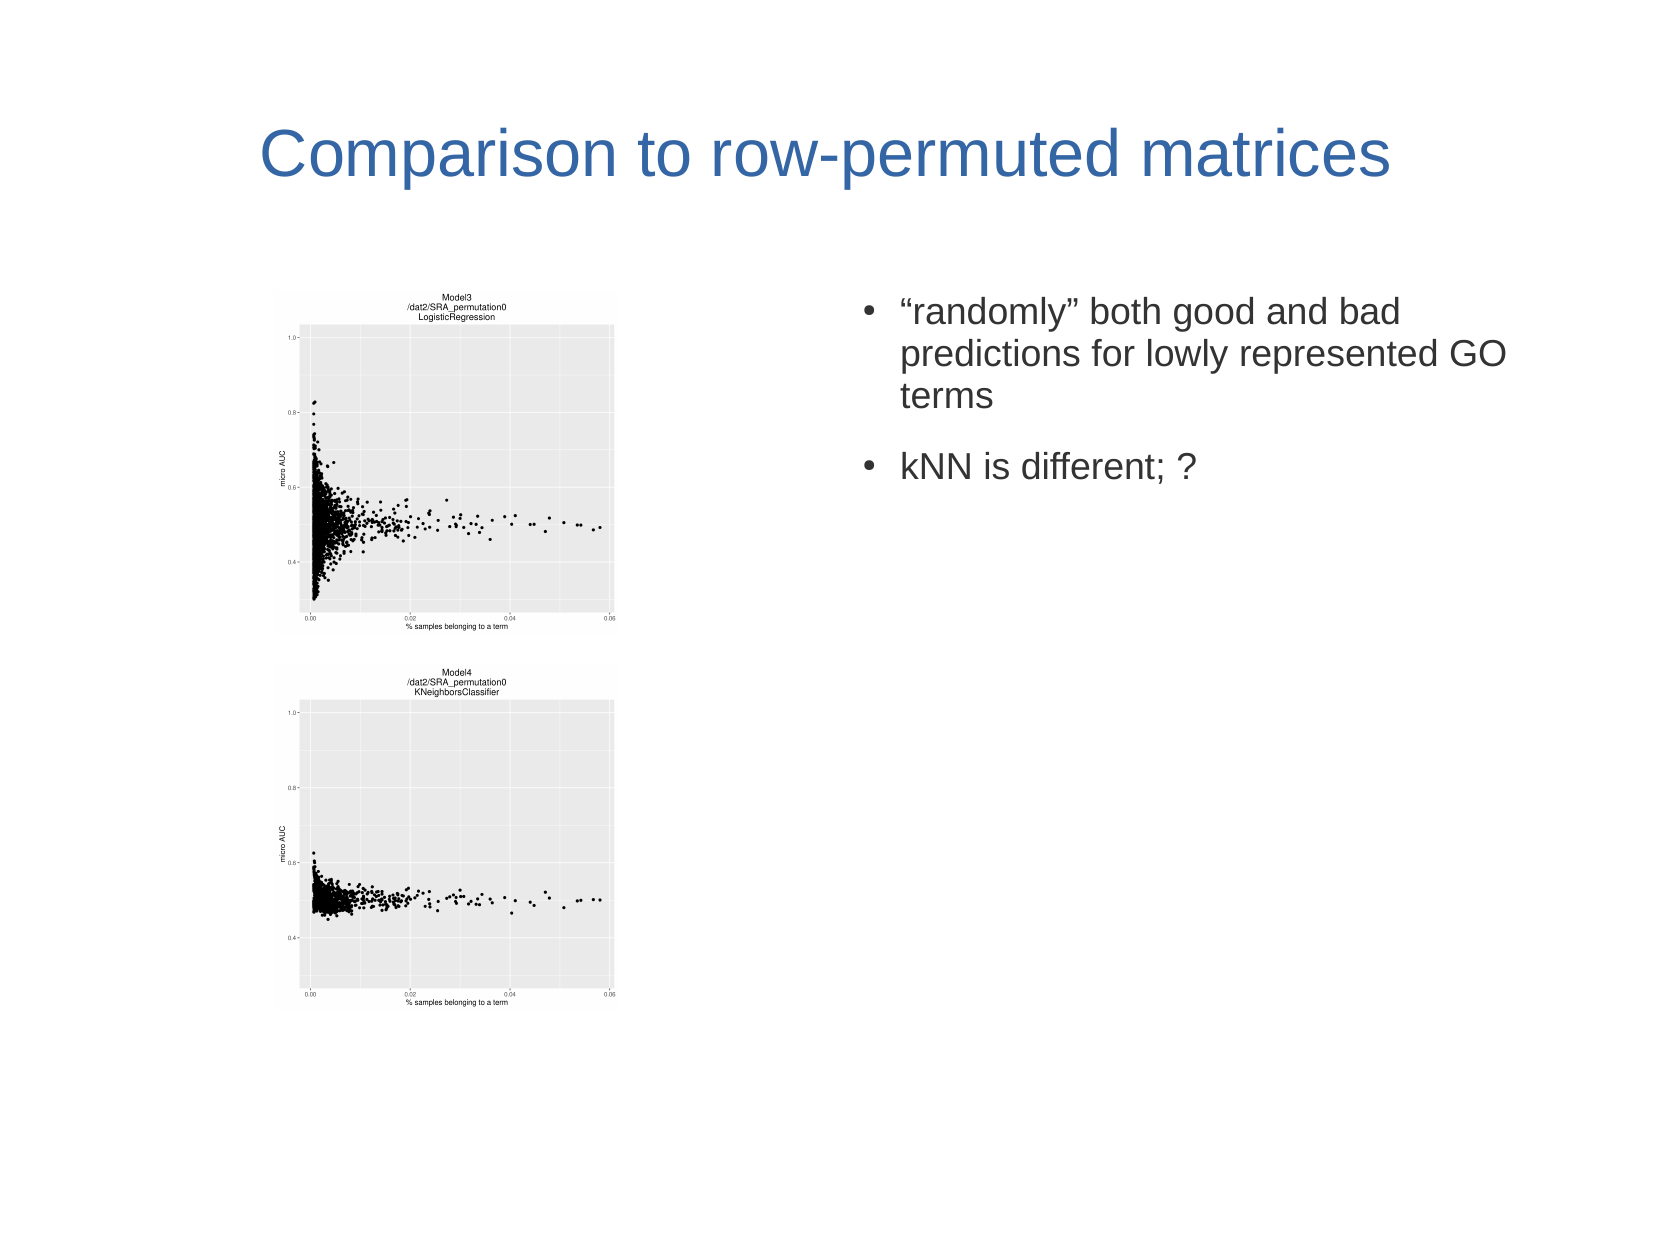

# Comparison to row-permuted matrices
“randomly” both good and bad predictions for lowly represented GO terms
kNN is different; ?